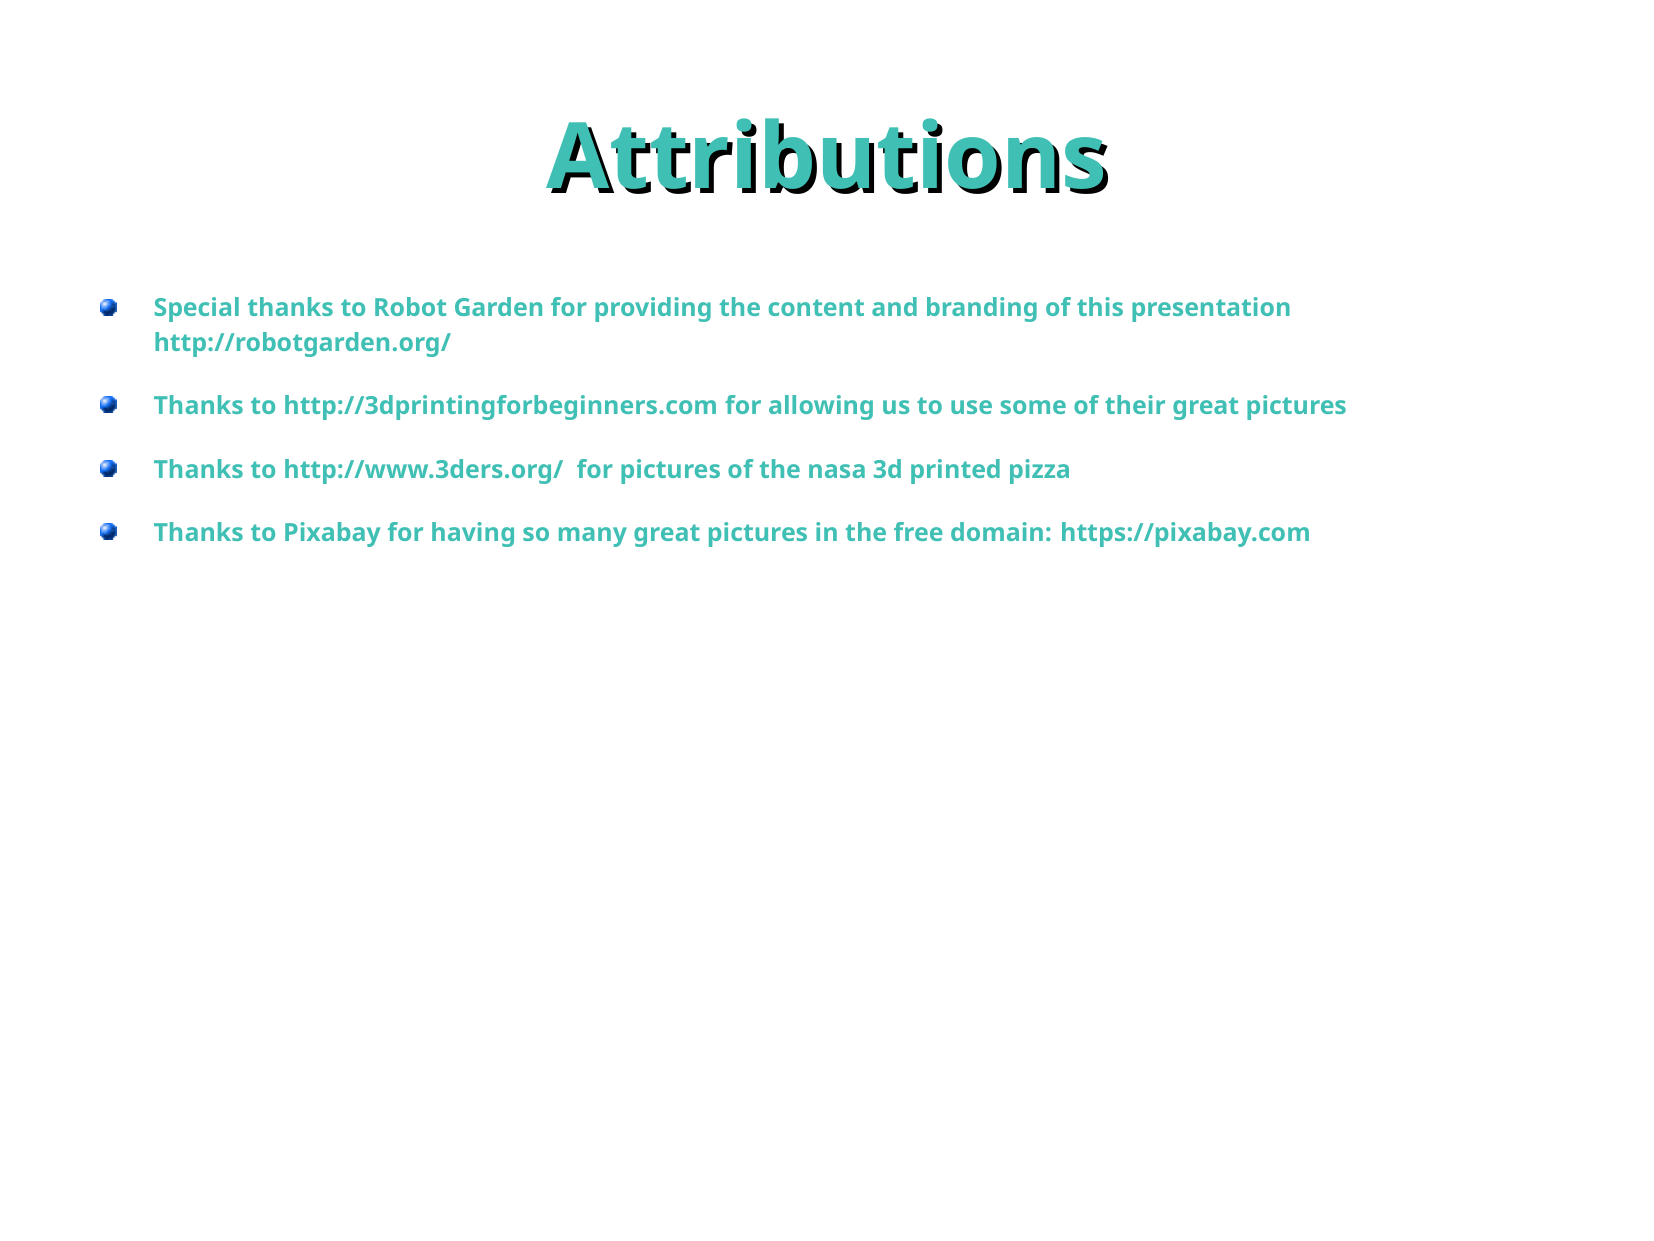

# Attributions
Special thanks to Robot Garden for providing the content and branding of this presentation http://robotgarden.org/
Thanks to http://3dprintingforbeginners.com for allowing us to use some of their great pictures
Thanks to http://www.3ders.org/ for pictures of the nasa 3d printed pizza
Thanks to Pixabay for having so many great pictures in the free domain: https://pixabay.com